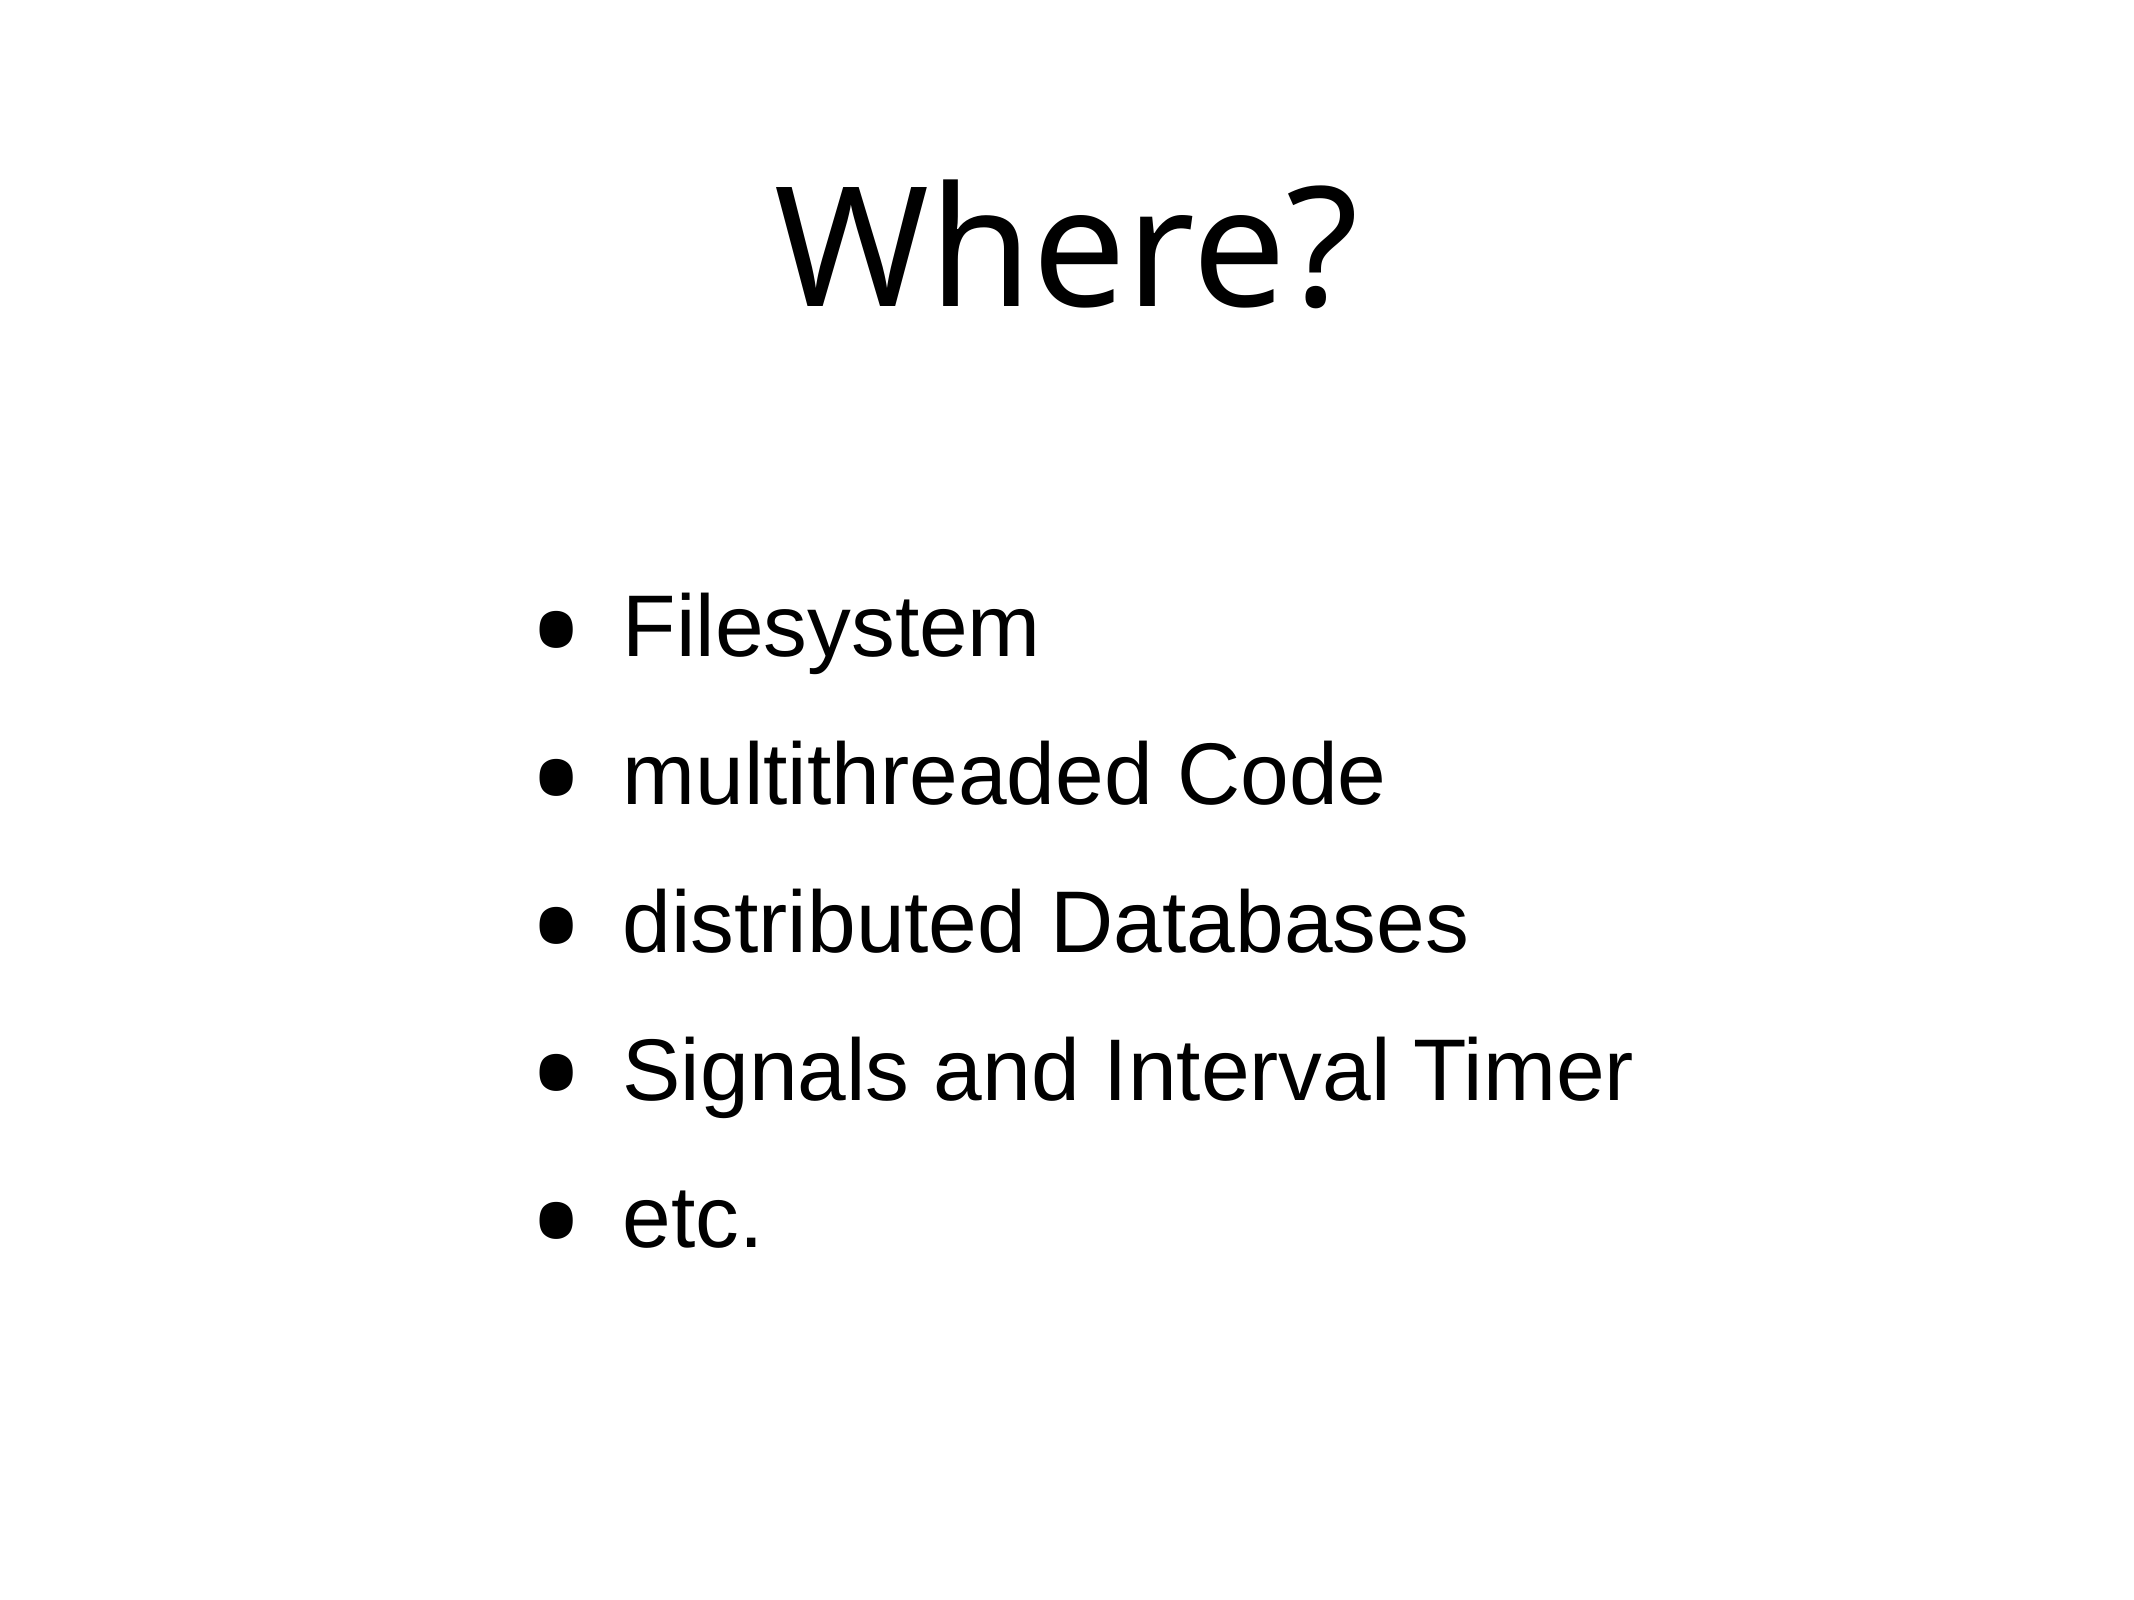

# Where?
Filesystem
multithreaded Code
distributed Databases
Signals and Interval Timer
etc.